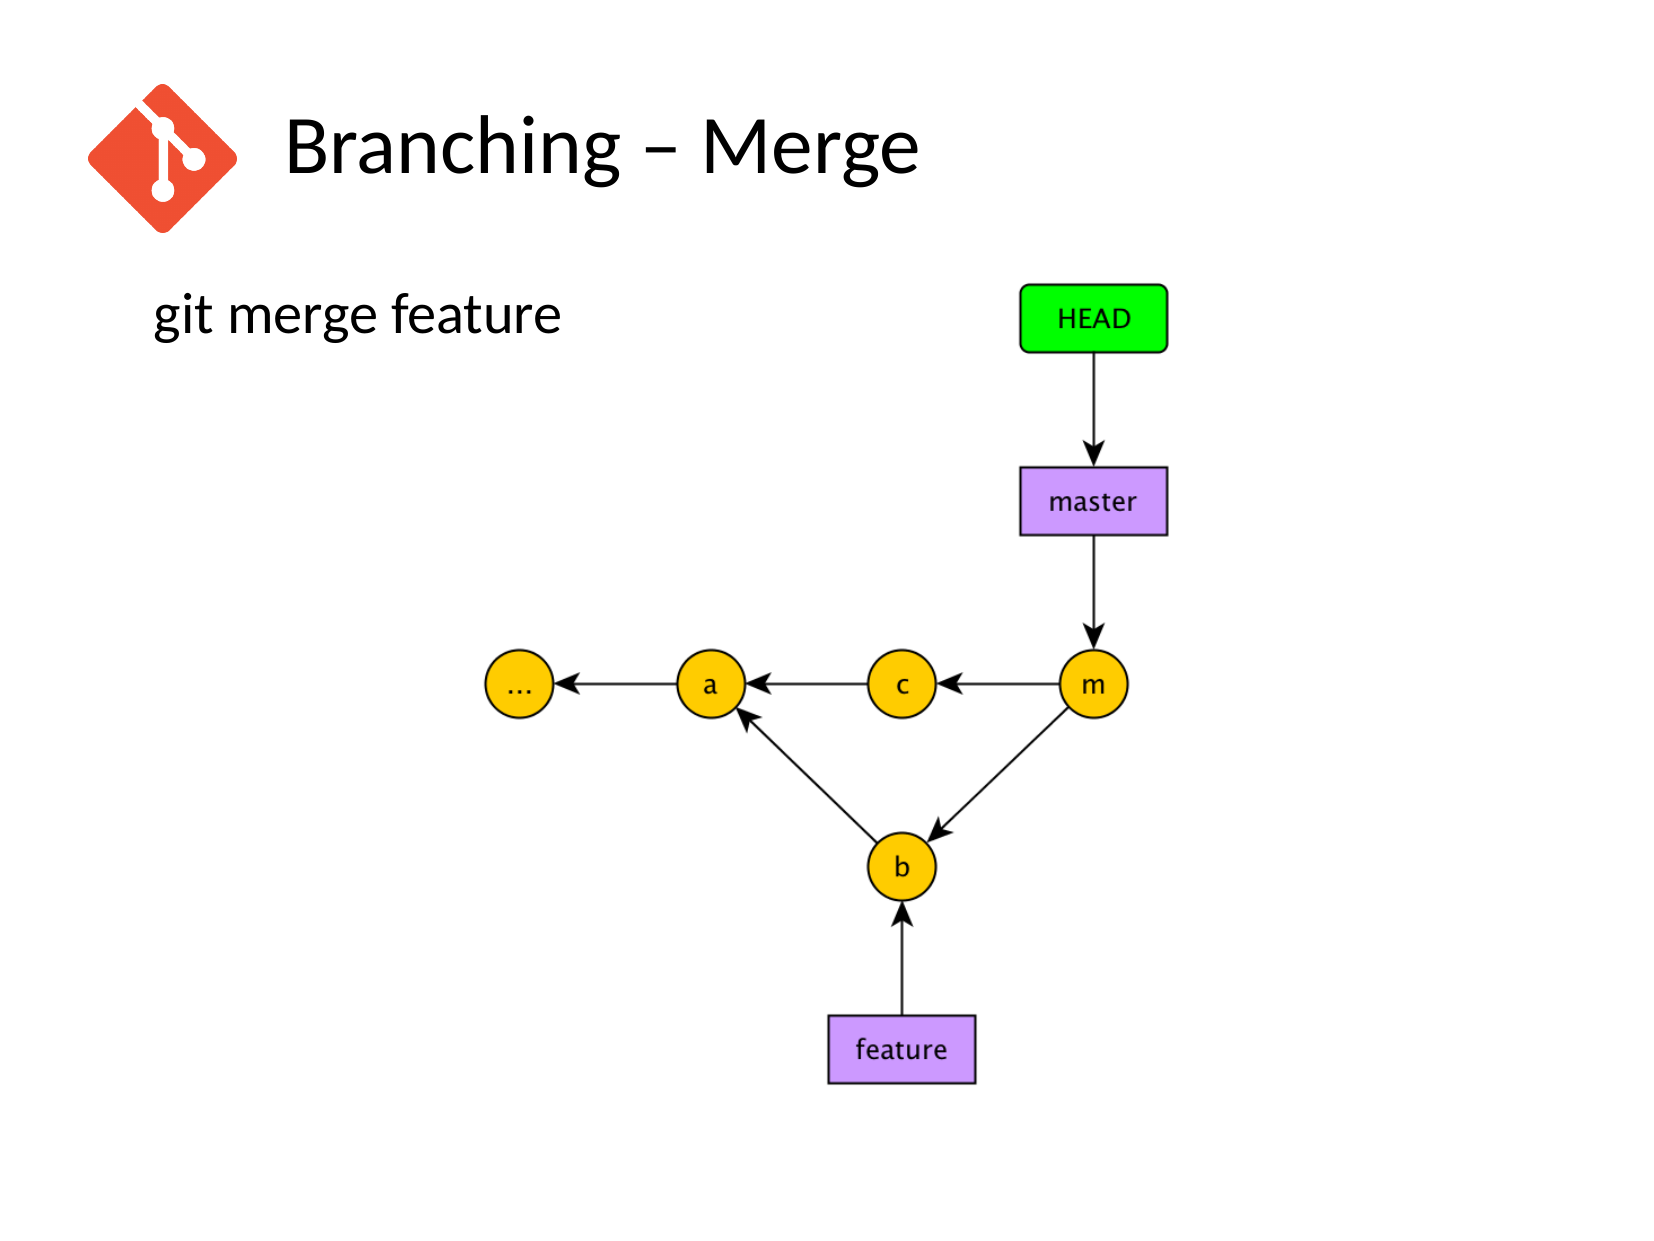

# Branching – Merge
git merge feature